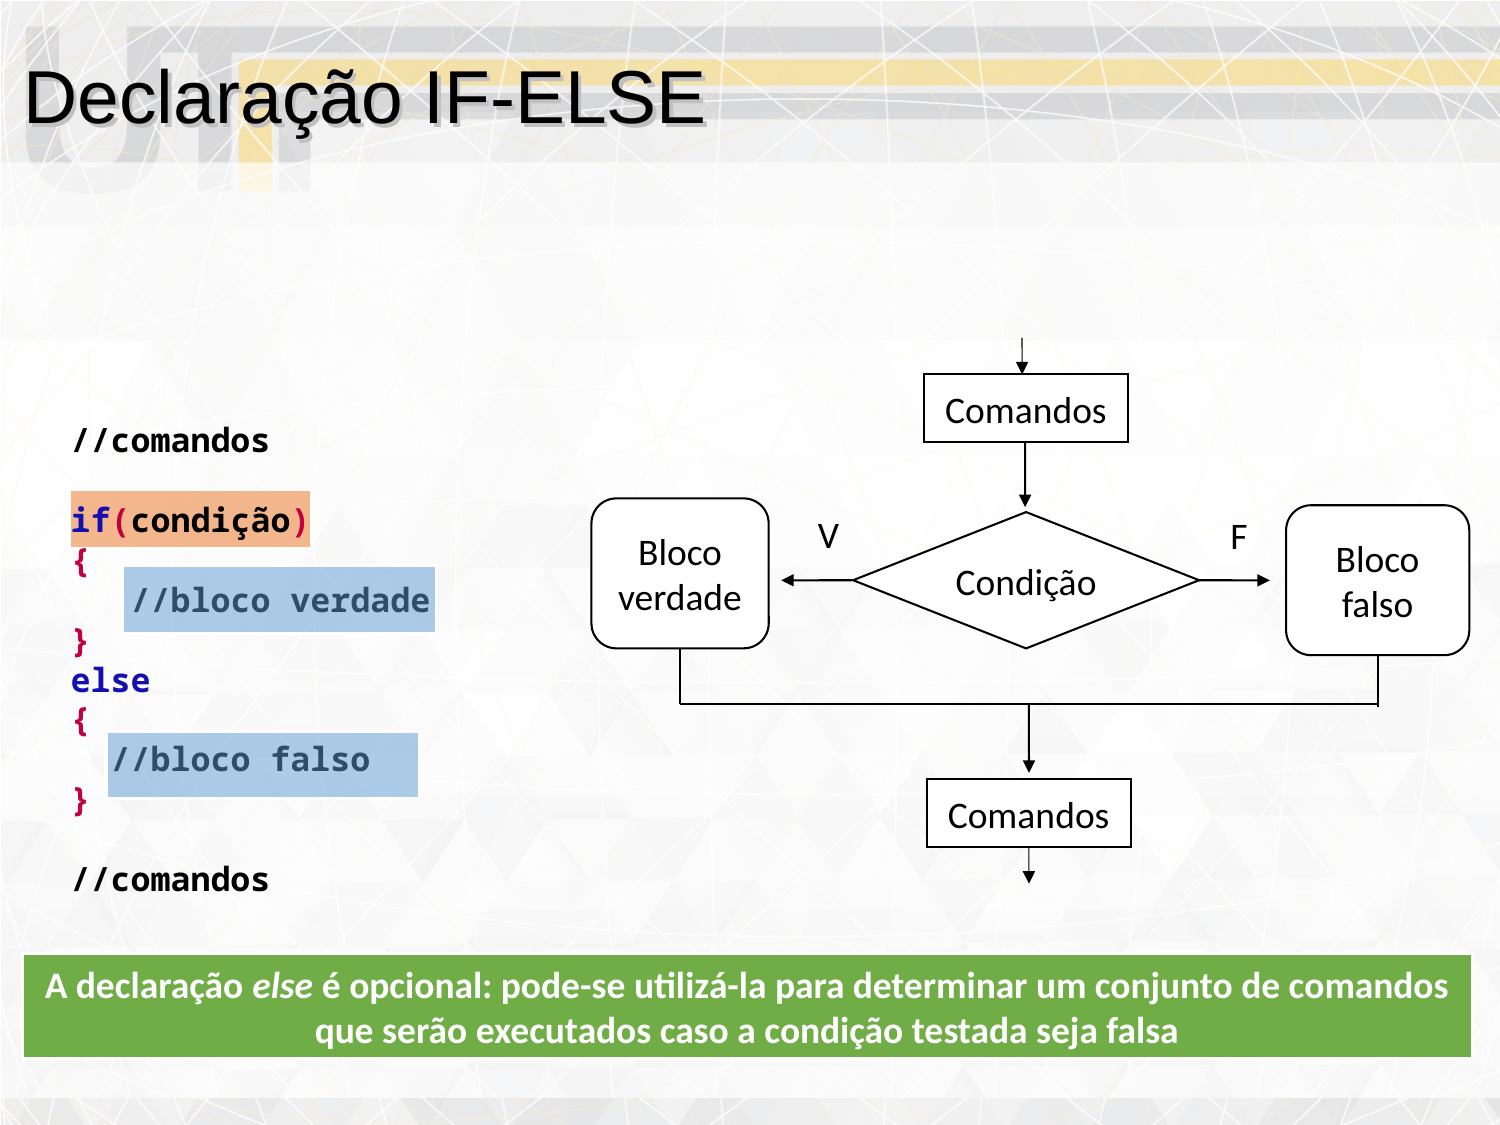

# Declaração IF-ELSE
Comandos
//comandos
if(condição)
{
 //bloco verdade
}
else
{
 //bloco falso
}
//comandos
Bloco verdade
V
F
Bloco falso
Condição
Comandos
A declaração else é opcional: pode-se utilizá-la para determinar um conjunto de comandos que serão executados caso a condição testada seja falsa